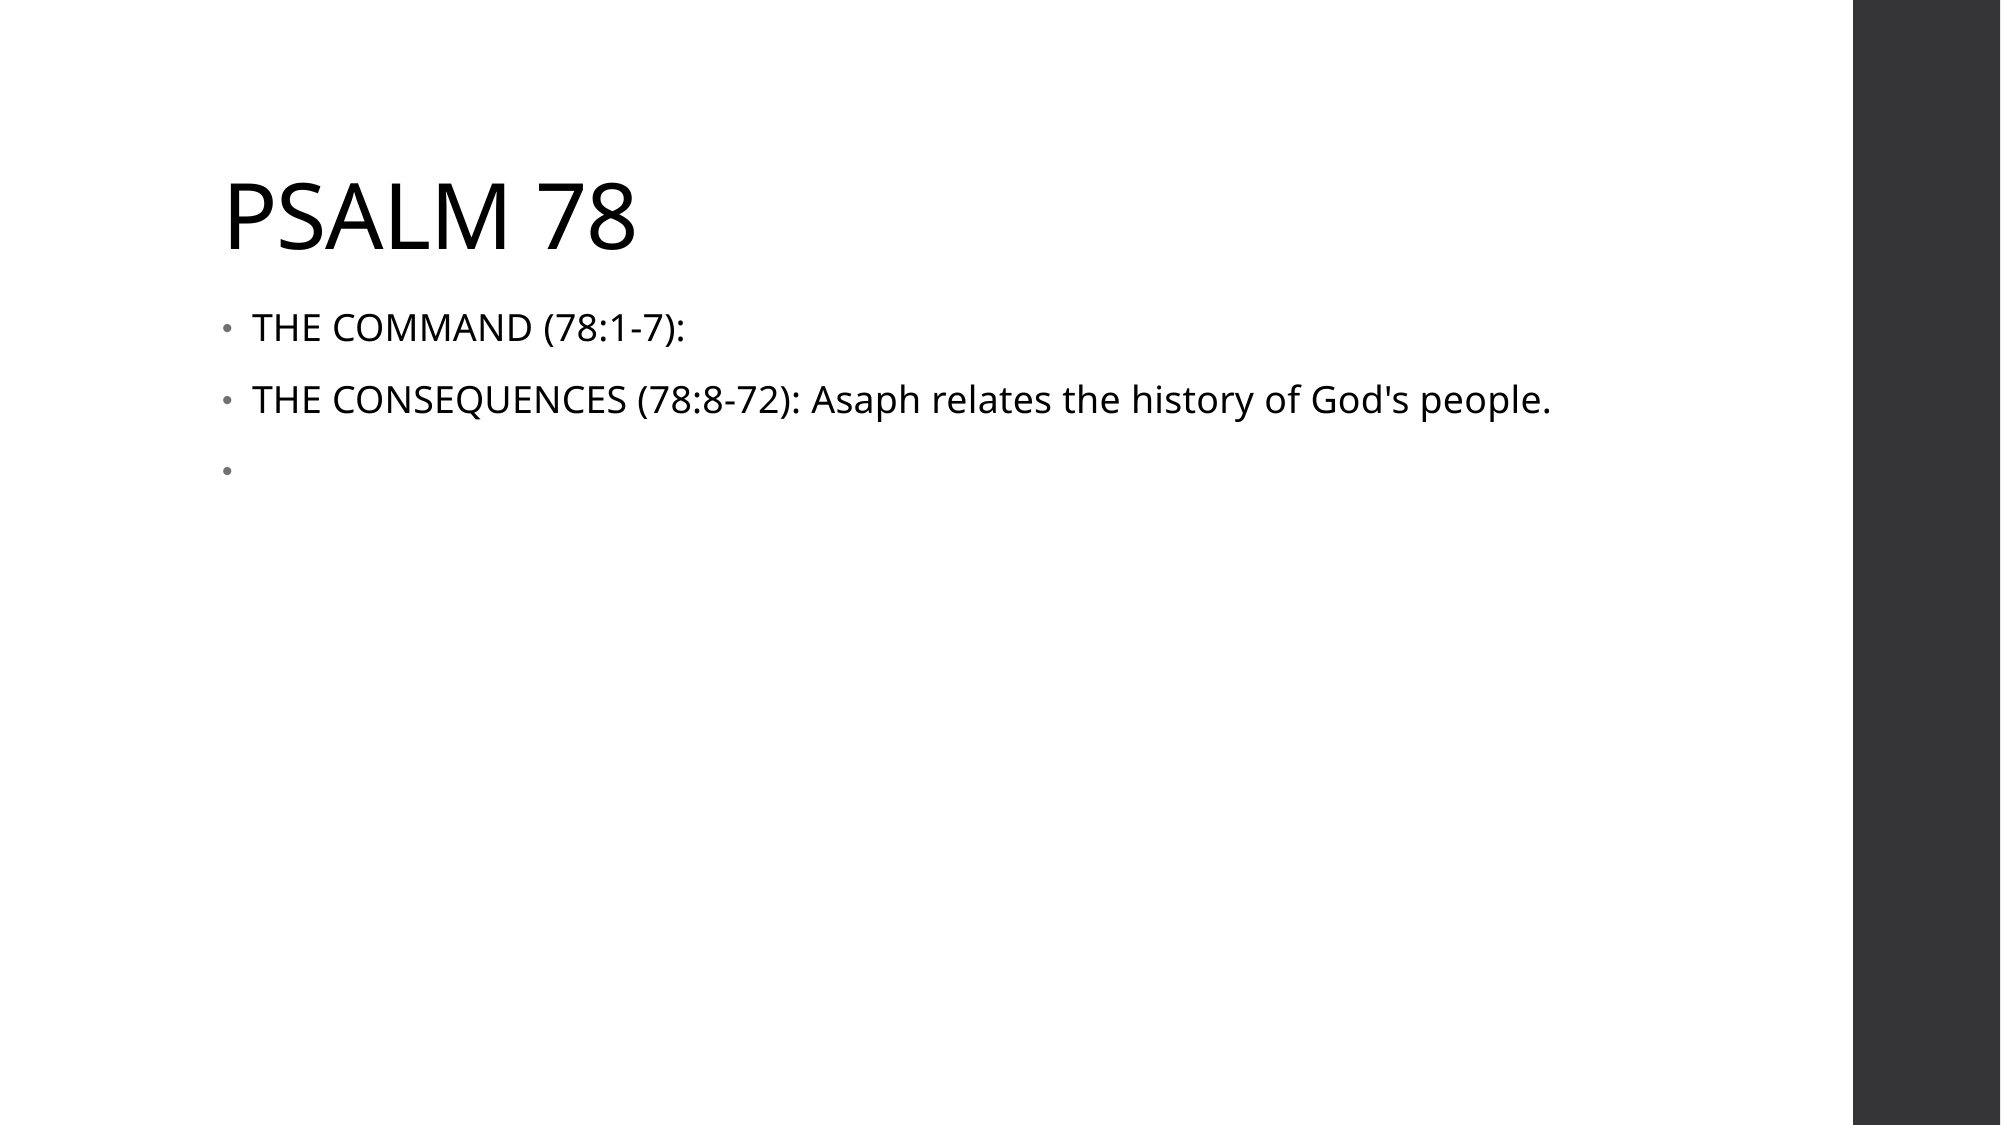

# PSALM 78
THE COMMAND (78:1-7):
THE CONSEQUENCES (78:8-72): Asaph relates the history of God's people.